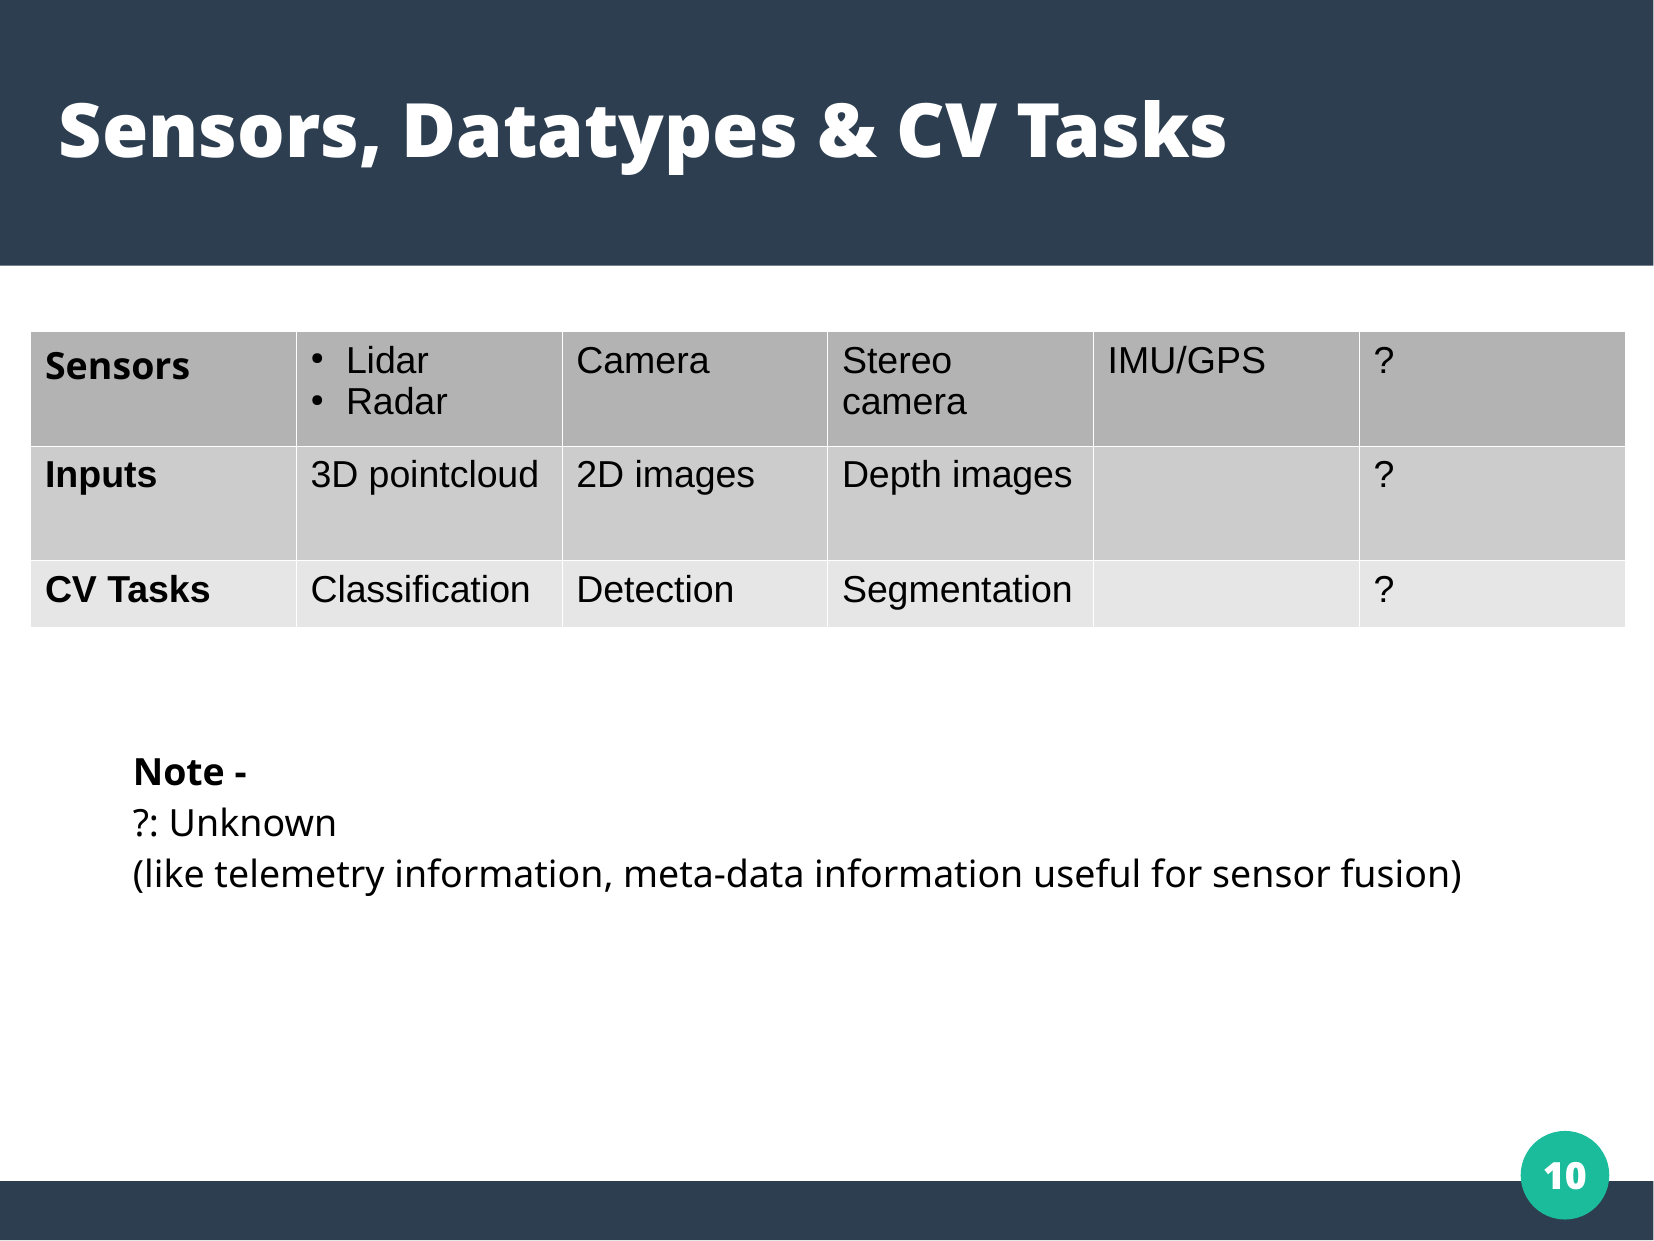

# Sensors, Datatypes & CV Tasks
| Sensors | Lidar Radar | Camera | Stereo camera | IMU/GPS | ? |
| --- | --- | --- | --- | --- | --- |
| Inputs | 3D pointcloud | 2D images | Depth images | | ? |
| CV Tasks | Classification | Detection | Segmentation | | ? |
Note -
?: Unknown
(like telemetry information, meta-data information useful for sensor fusion)
10